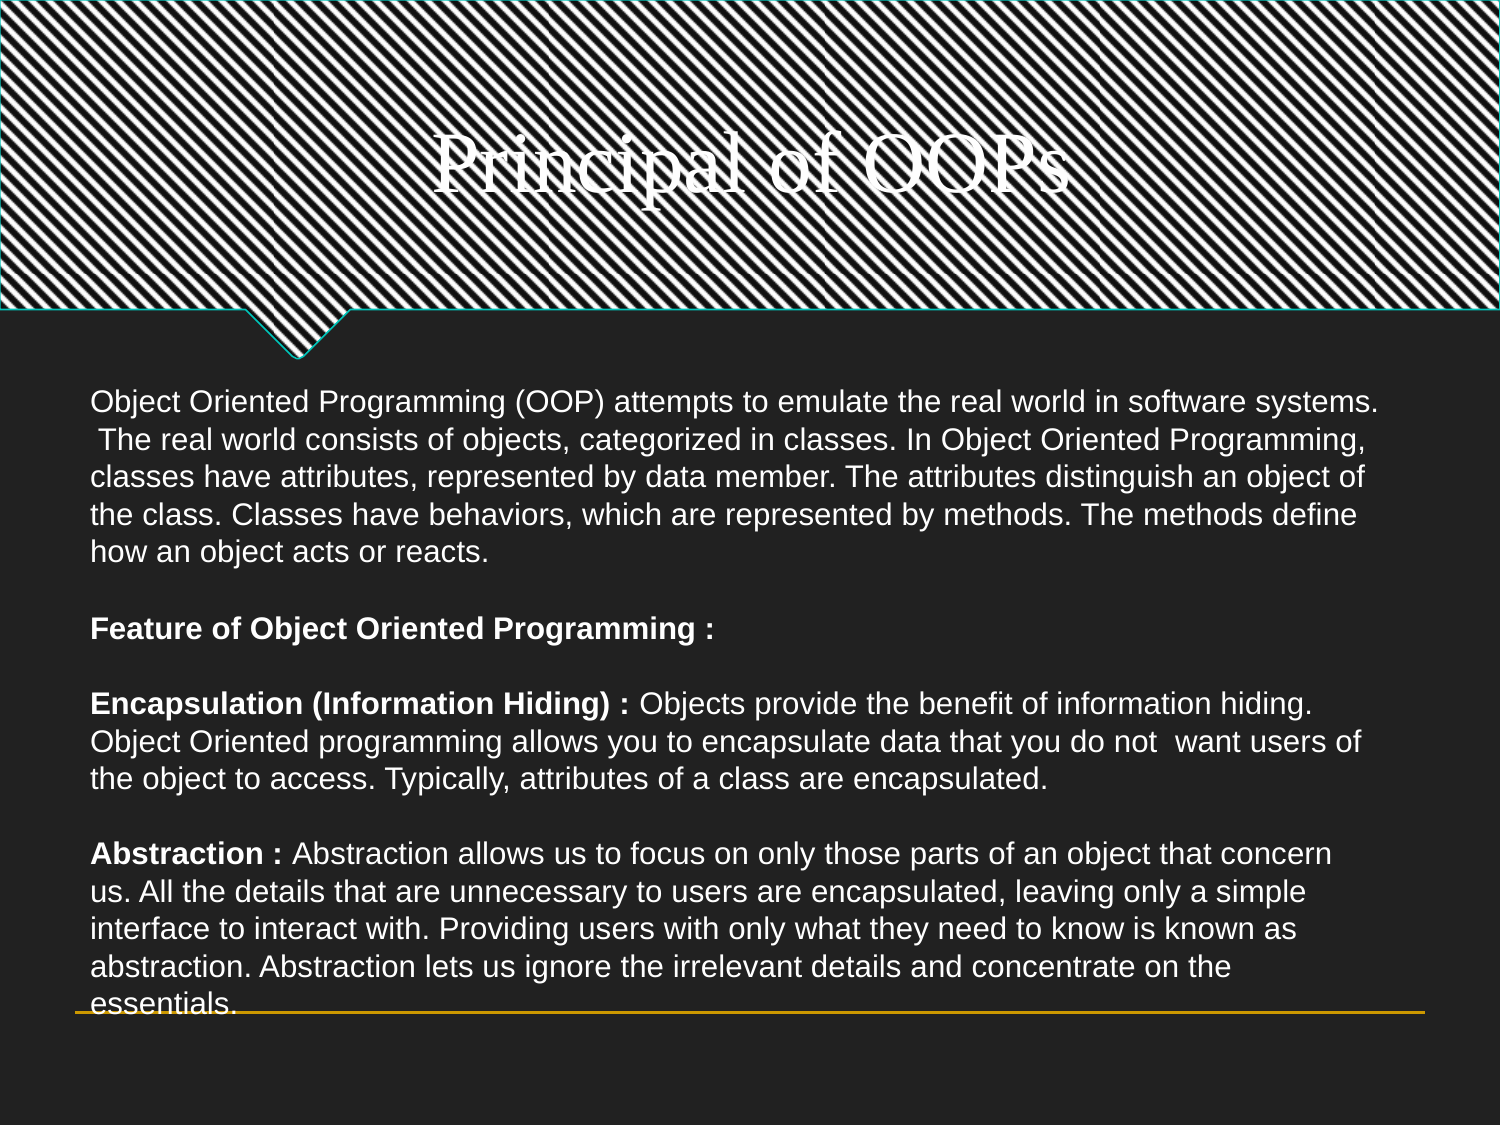

# Principal of	OOPs
Object Oriented Programming (OOP) attempts to emulate the real world in software systems. The real world consists of objects, categorized in classes. In Object Oriented Programming, classes have attributes, represented by data member. The attributes distinguish an object of the class. Classes have behaviors, which are represented by methods. The methods define how an object acts or reacts.
Feature of Object Oriented Programming :
Encapsulation (Information Hiding) : Objects provide the benefit of information hiding. Object Oriented programming allows you to encapsulate data that you do not want users of the object to access. Typically, attributes of a class are encapsulated.
Abstraction : Abstraction allows us to focus on only those parts of an object that concern
us. All the details that are unnecessary to users are encapsulated, leaving only a simple interface to interact with. Providing users with only what they need to know is known as abstraction. Abstraction lets us ignore the irrelevant details and concentrate on the essentials.